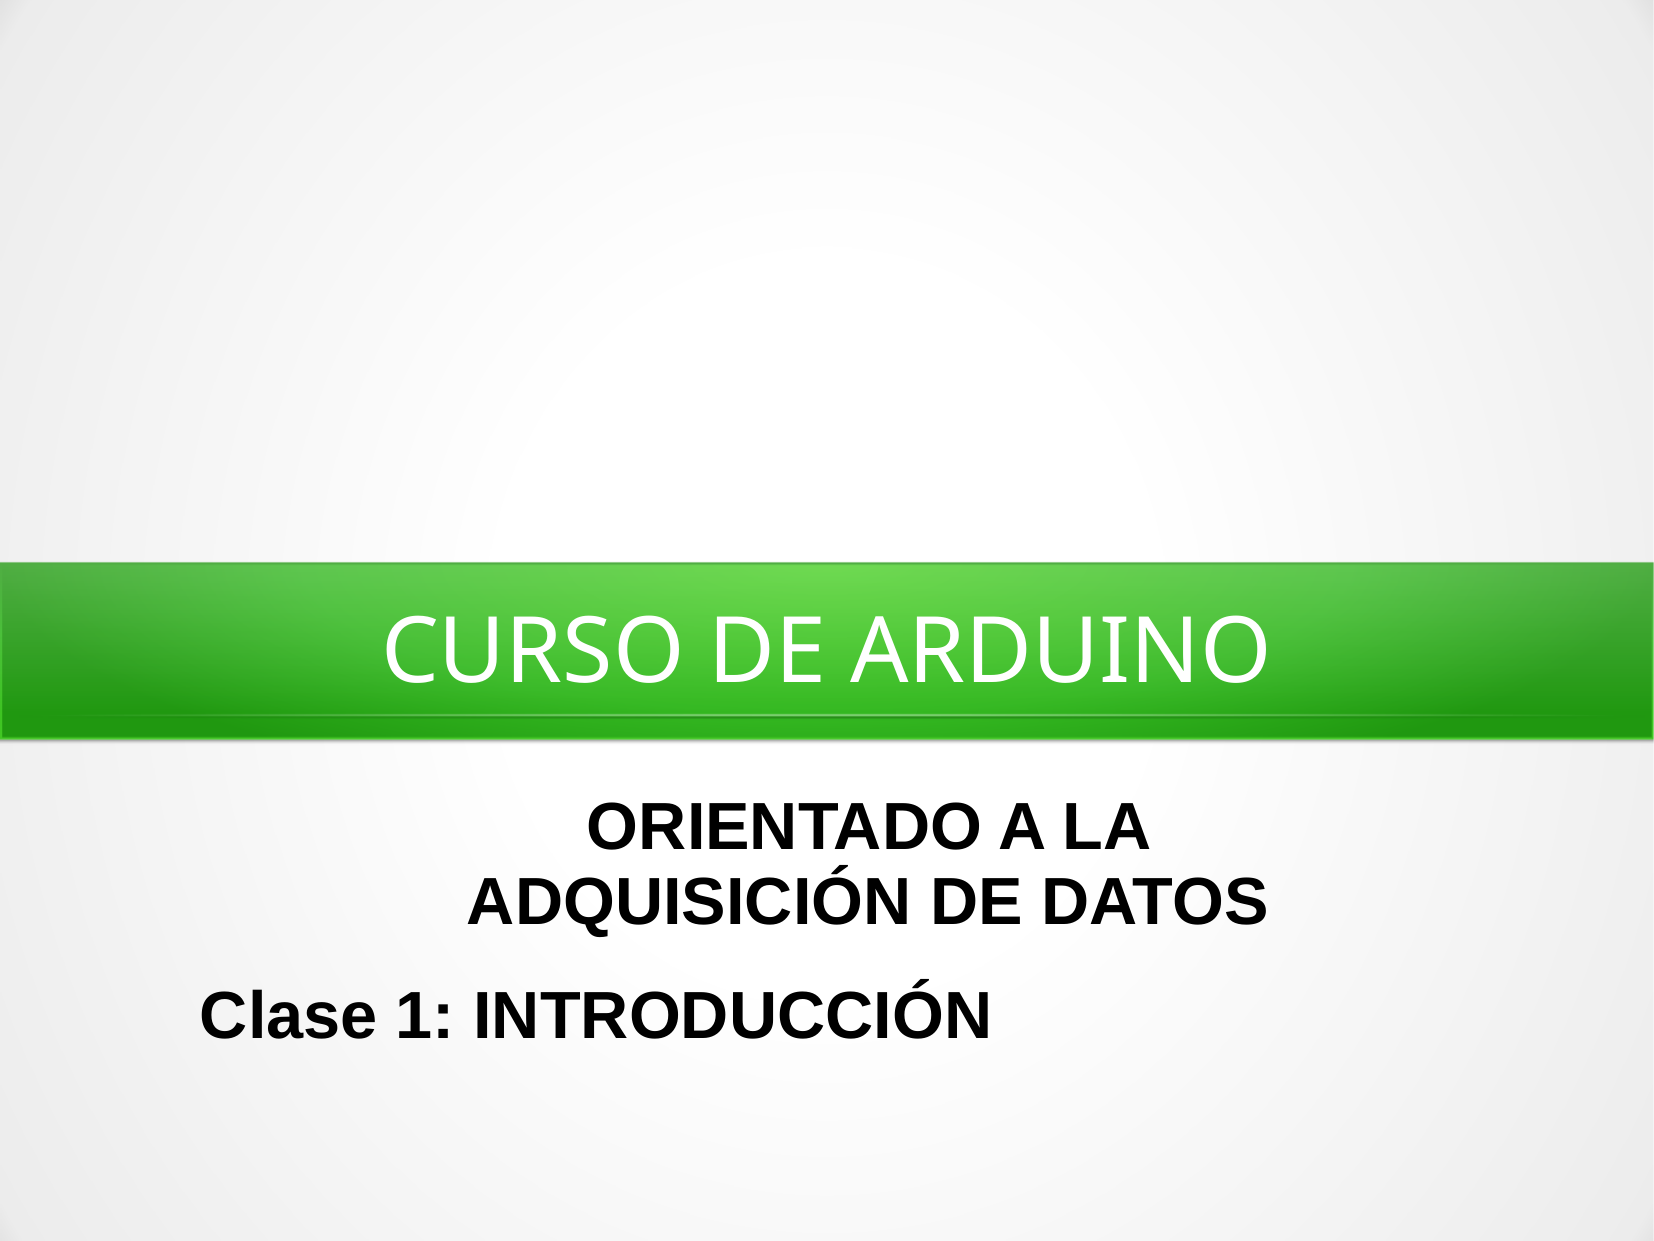

# CURSO DE ARDUINO
ORIENTADO A LA ADQUISICIÓN DE DATOS
Clase 1: INTRODUCCIÓN